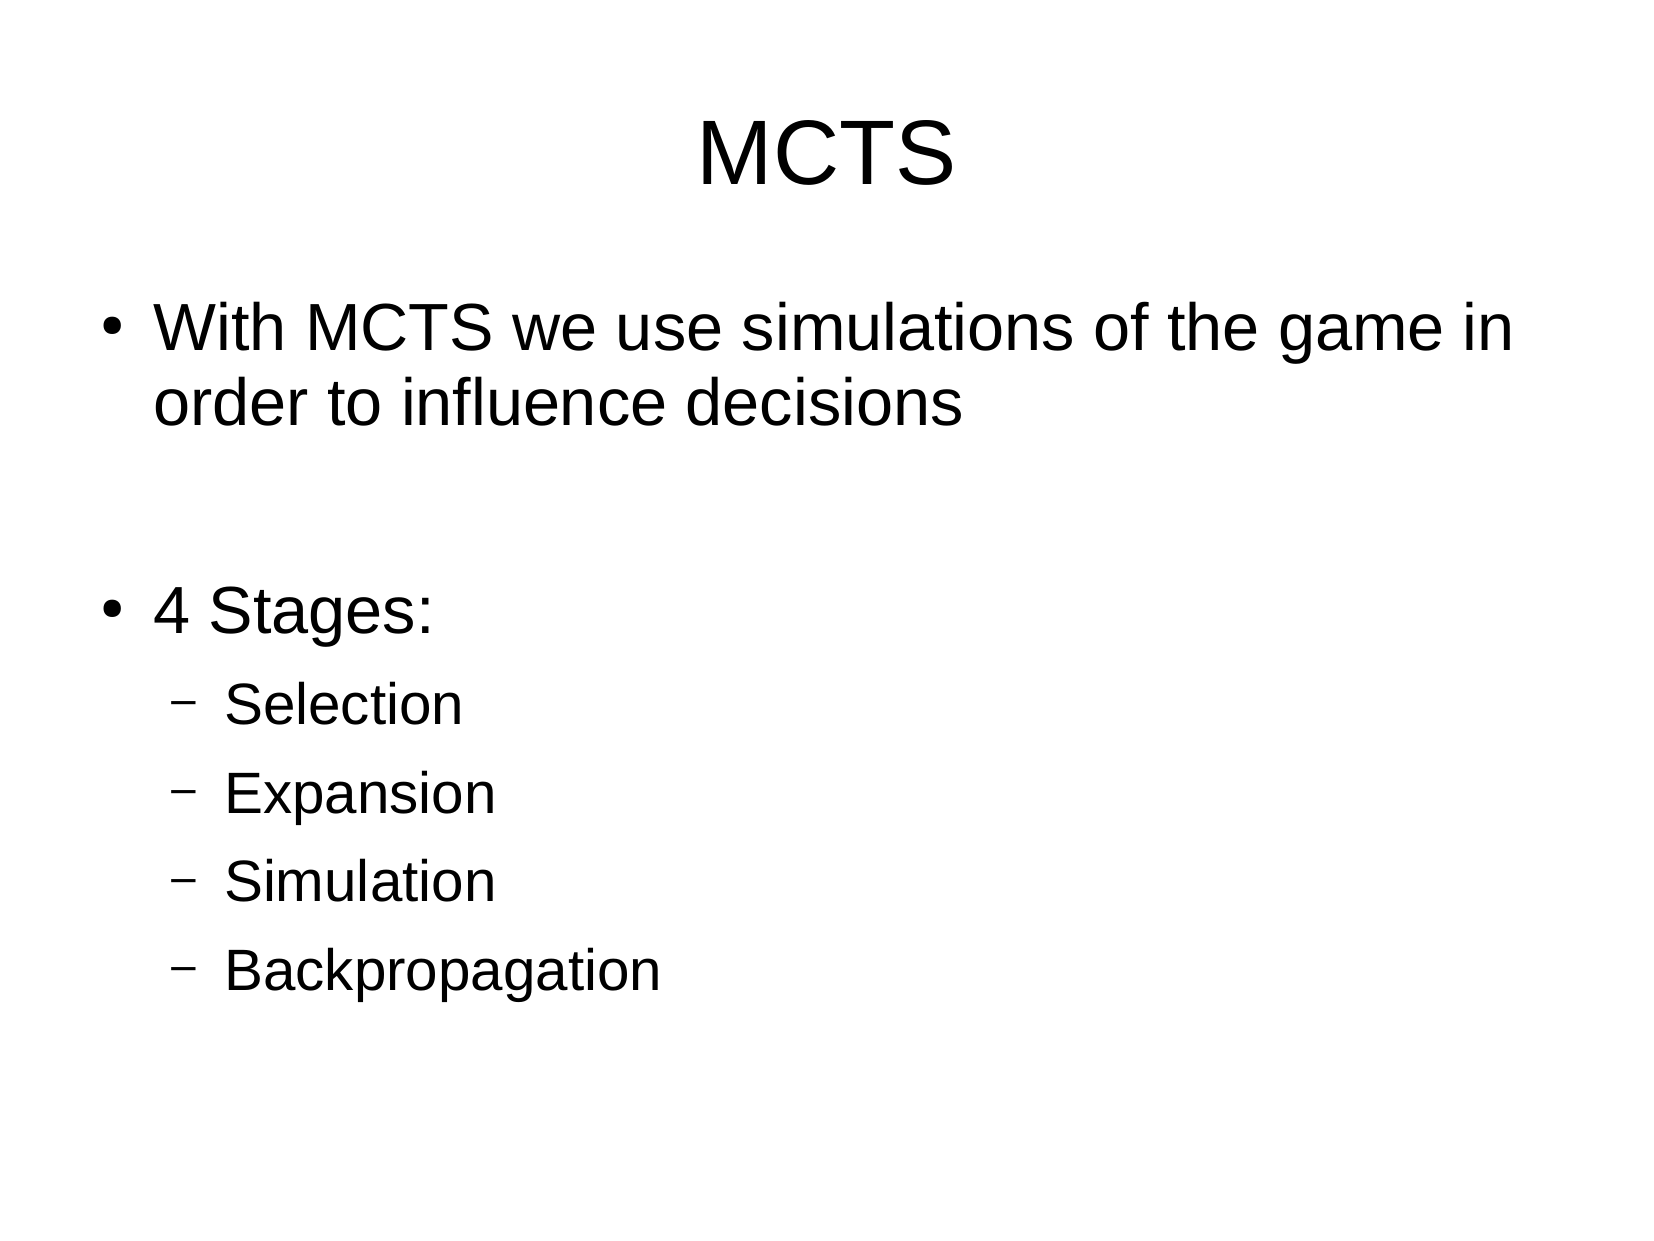

# MCTS
With MCTS we use simulations of the game in order to influence decisions
4 Stages:
Selection
Expansion
Simulation
Backpropagation